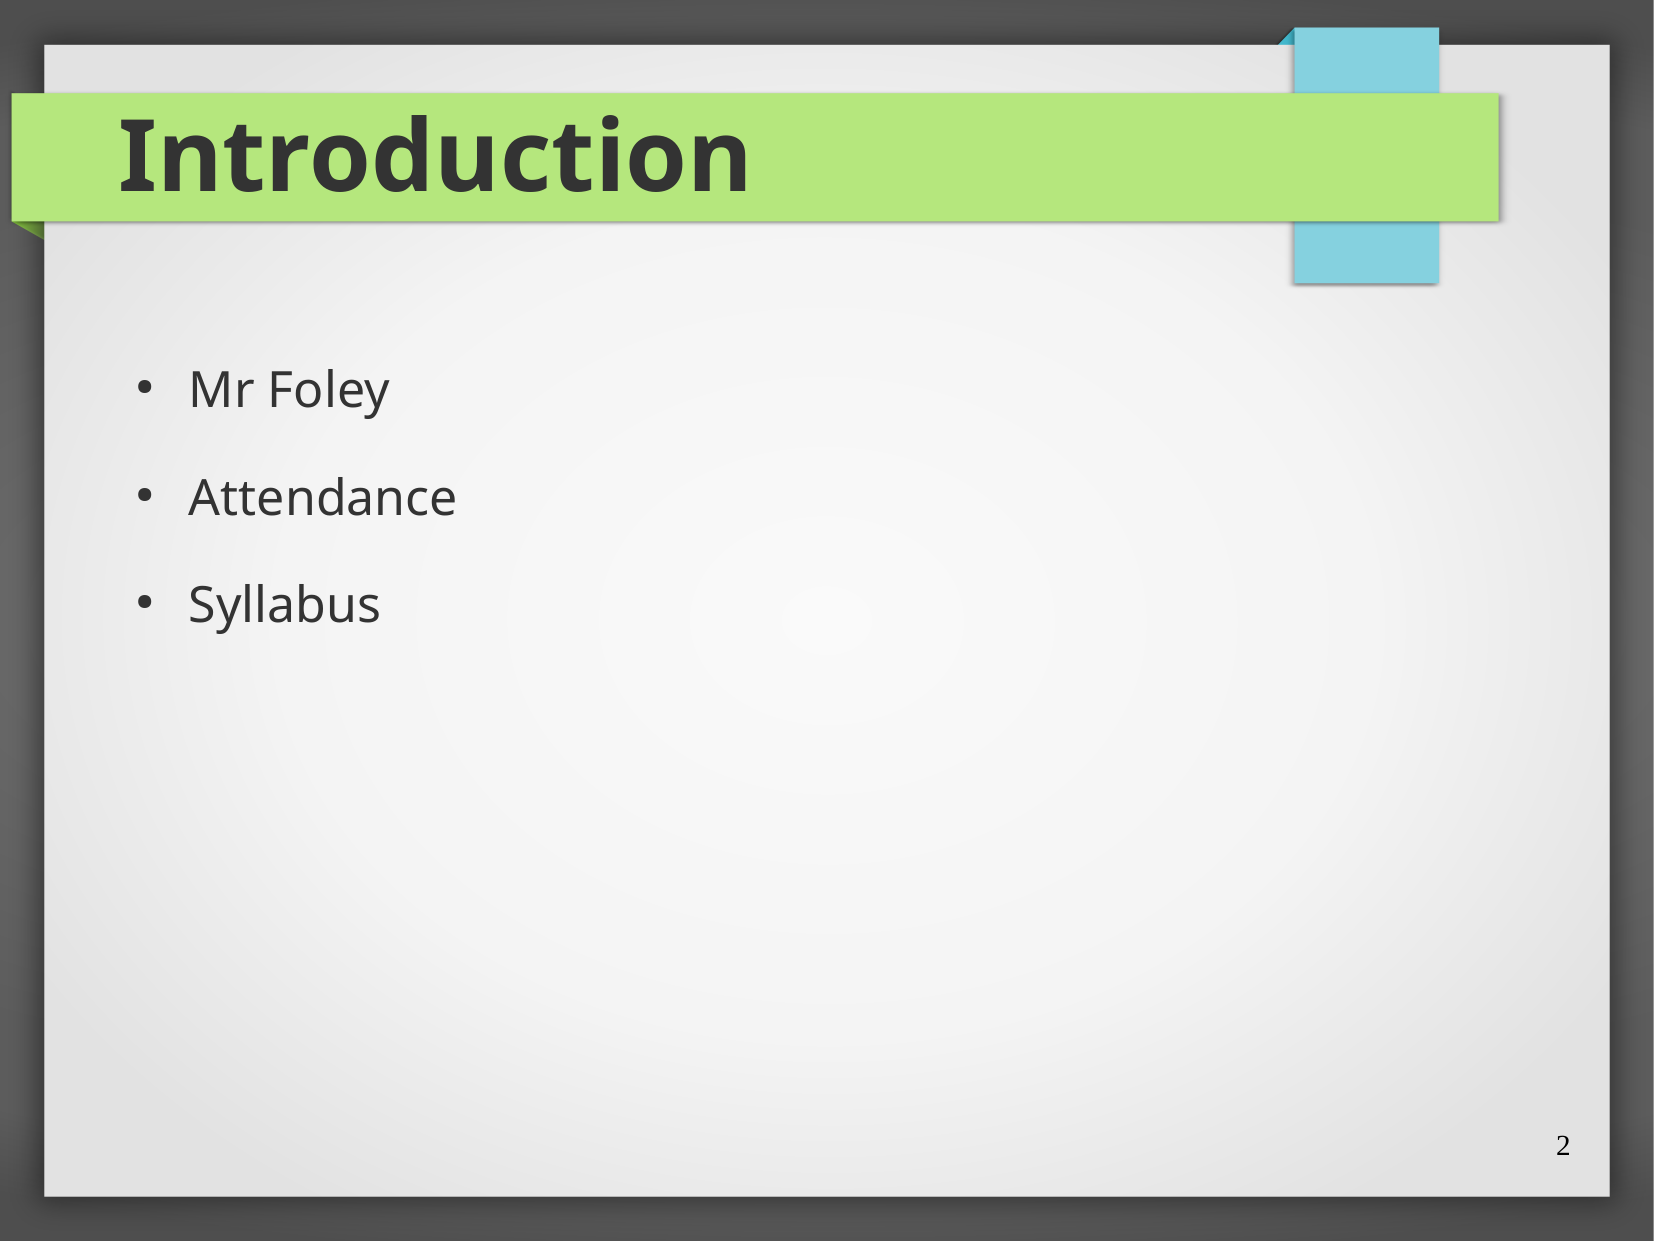

# Introduction
Mr Foley
Attendance
Syllabus
2